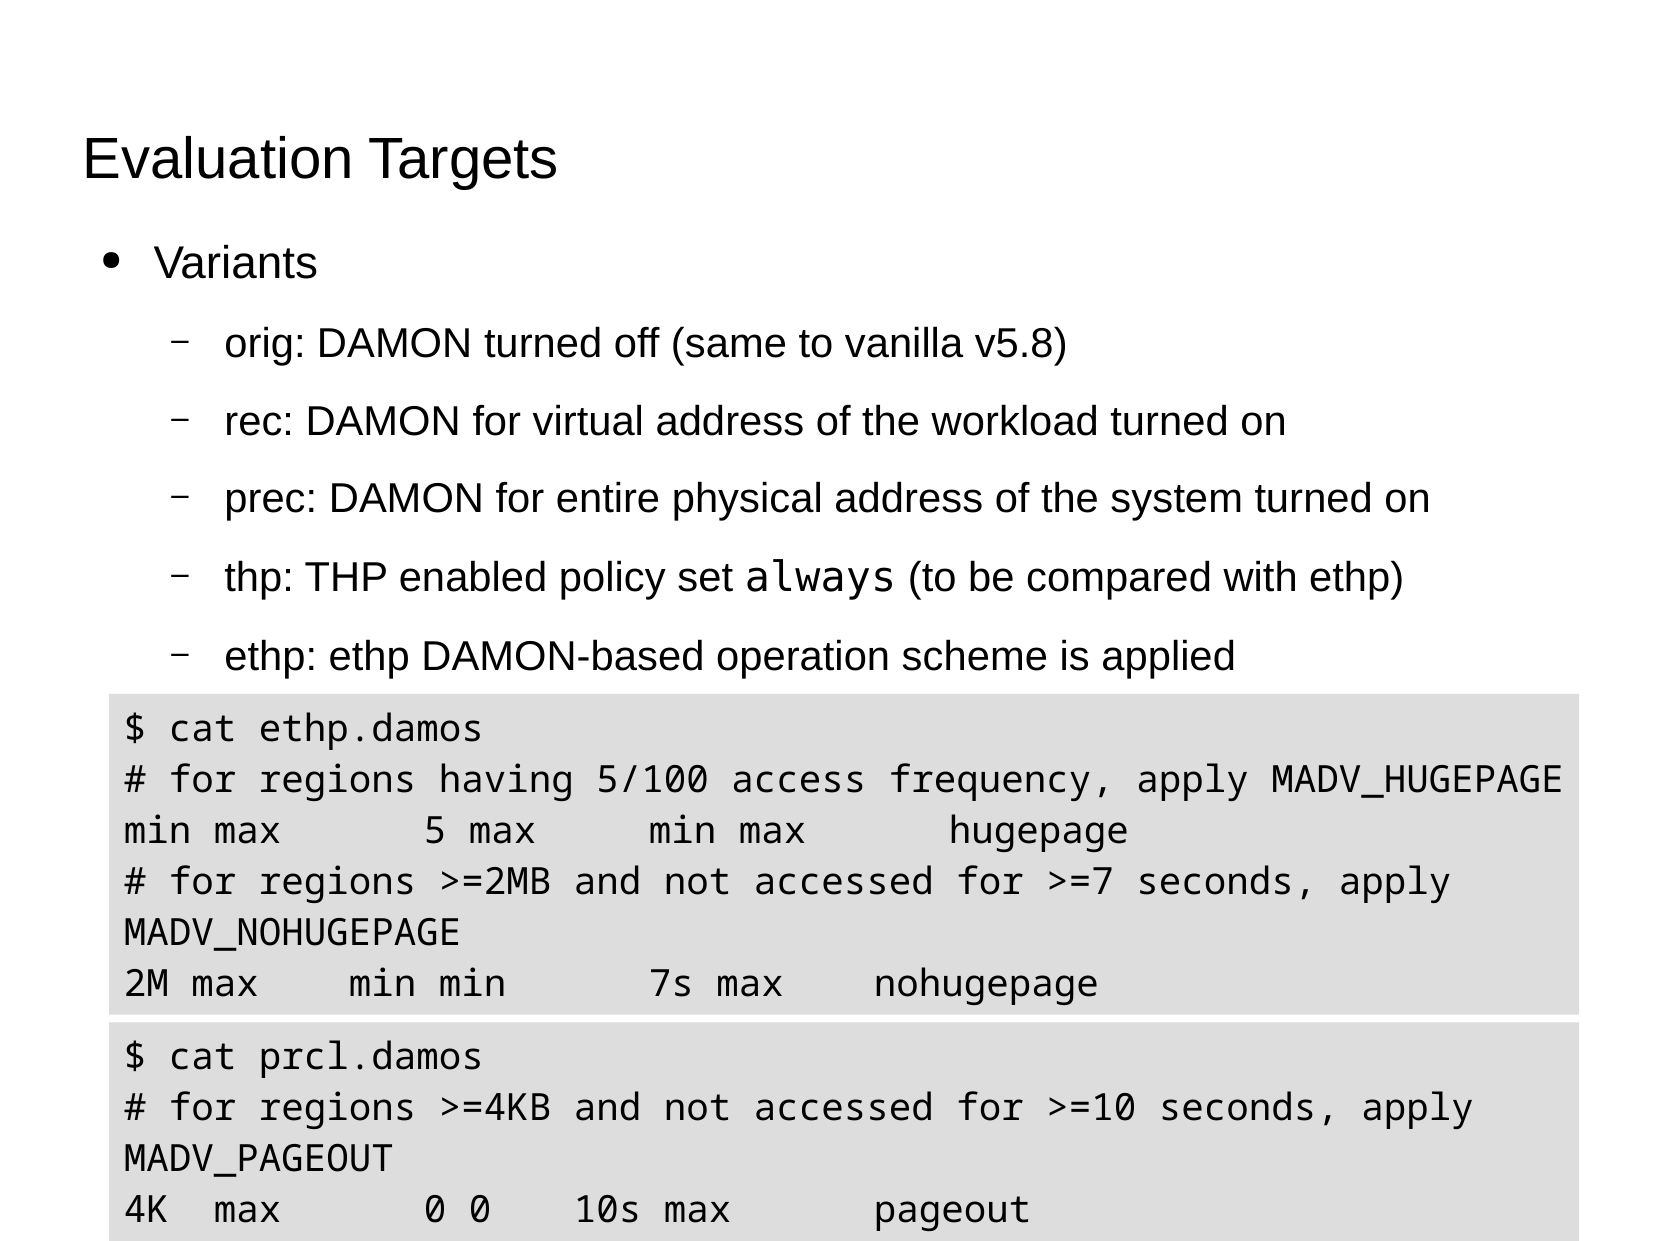

# Evaluation Targets
Variants
orig: DAMON turned off (same to vanilla v5.8)
rec: DAMON for virtual address of the workload turned on
prec: DAMON for entire physical address of the system turned on
thp: THP enabled policy set always (to be compared with ethp)
ethp: ethp DAMON-based operation scheme is applied
prcl: prcl DAMON-based operation scheme is applied
$ cat ethp.damos
# for regions having 5/100 access frequency, apply MADV_HUGEPAGE
min max		5 max		min max		hugepage
# for regions >=2MB and not accessed for >=7 seconds, apply MADV_NOHUGEPAGE
2M max		min min		7s max		nohugepage
$ cat prcl.damos
# for regions >=4KB and not accessed for >=10 seconds, apply MADV_PAGEOUT
4K max		0 0		10s max		pageout